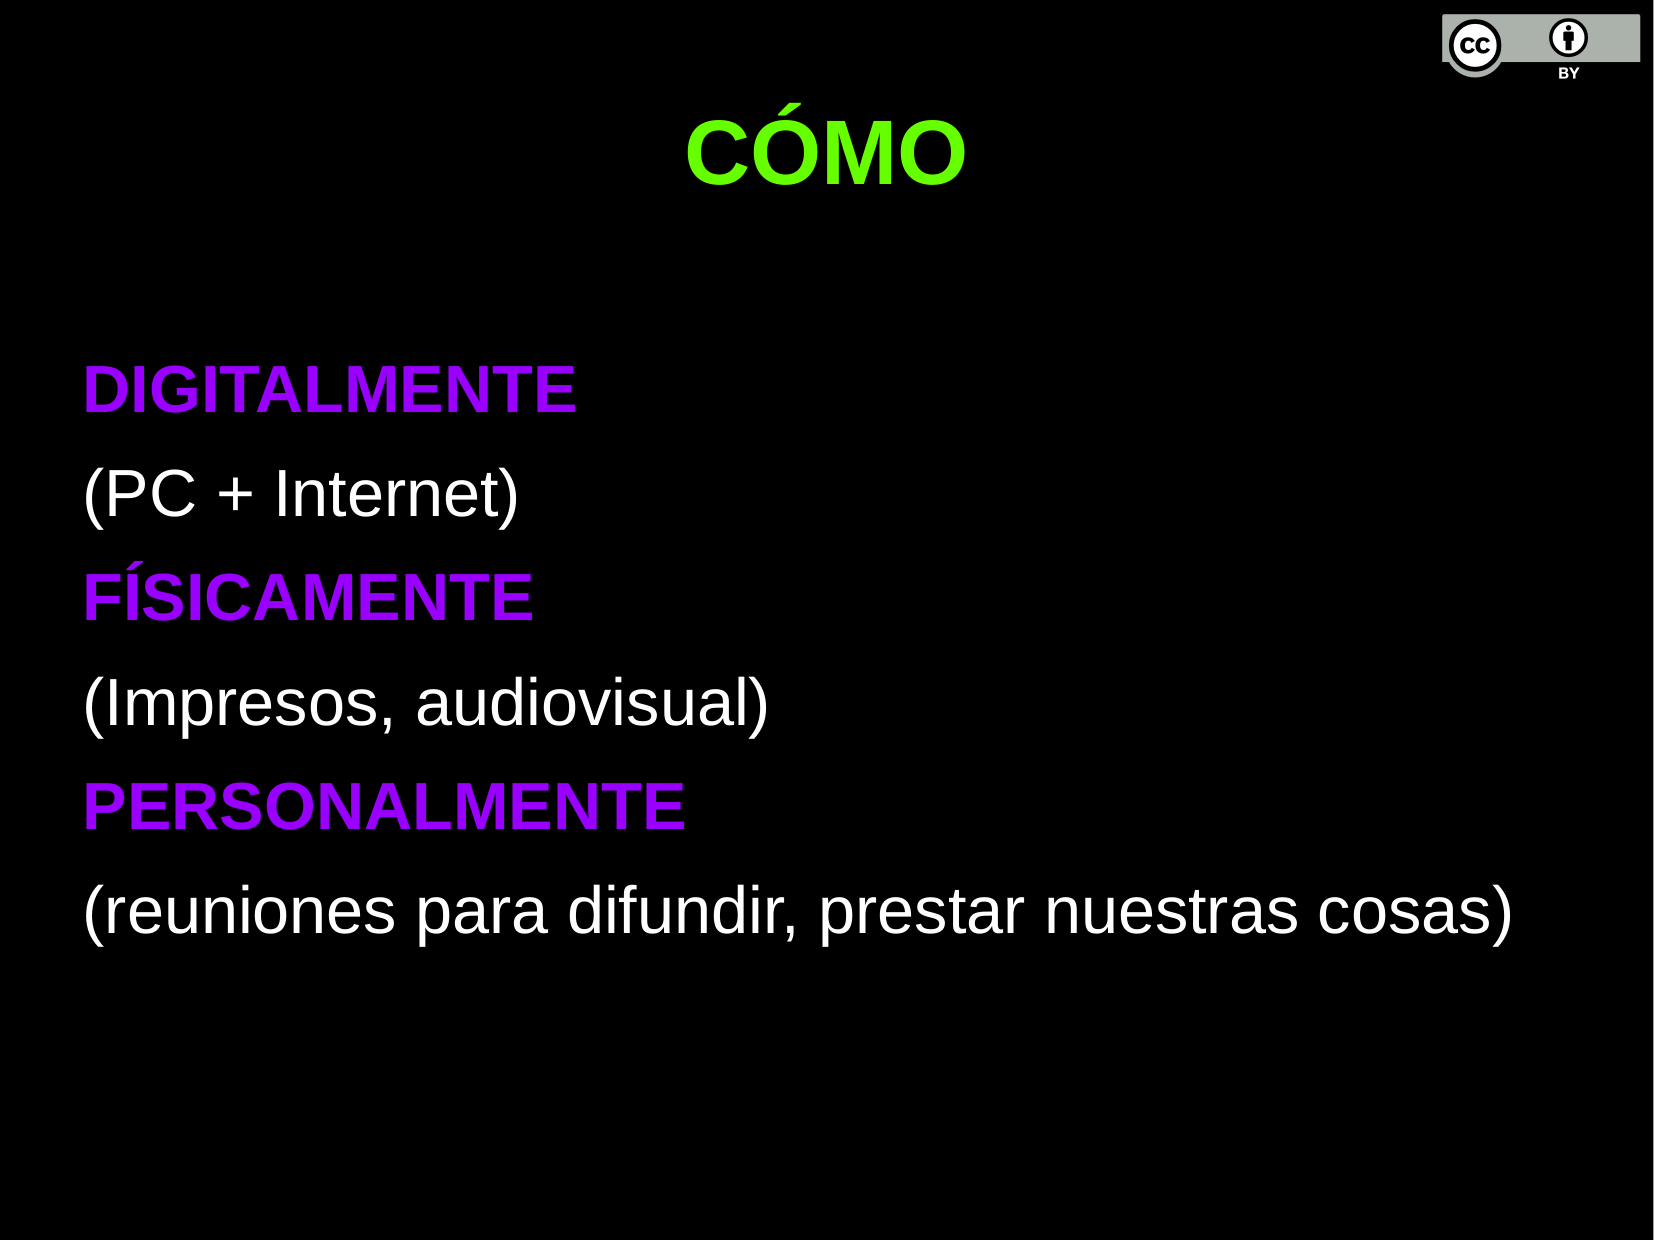

# CÓMO
DIGITALMENTE
(PC + Internet)
FÍSICAMENTE
(Impresos, audiovisual)
PERSONALMENTE
(reuniones para difundir, prestar nuestras cosas)